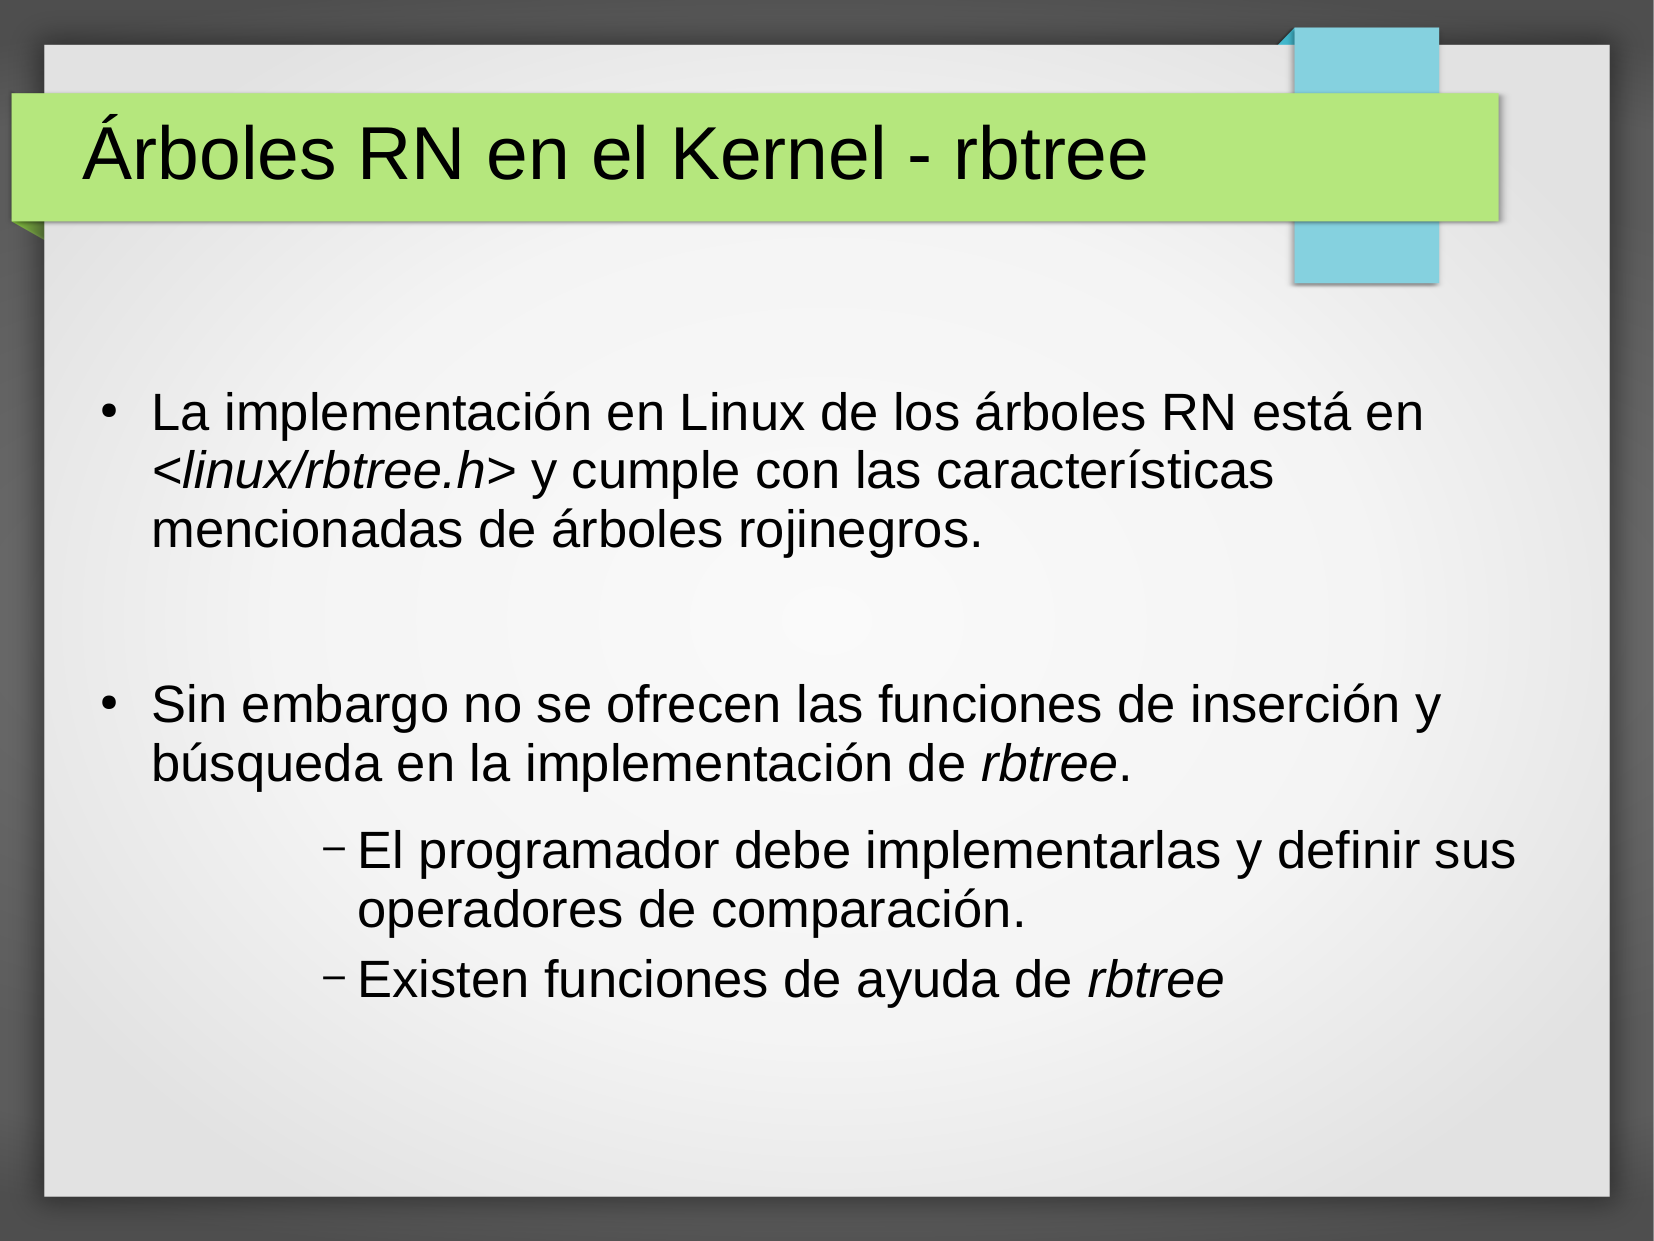

# Árboles RN en el Kernel - rbtree
La implementación en Linux de los árboles RN está en <linux/rbtree.h> y cumple con las características mencionadas de árboles rojinegros.
Sin embargo no se ofrecen las funciones de inserción y búsqueda en la implementación de rbtree.
El programador debe implementarlas y definir sus operadores de comparación.
Existen funciones de ayuda de rbtree